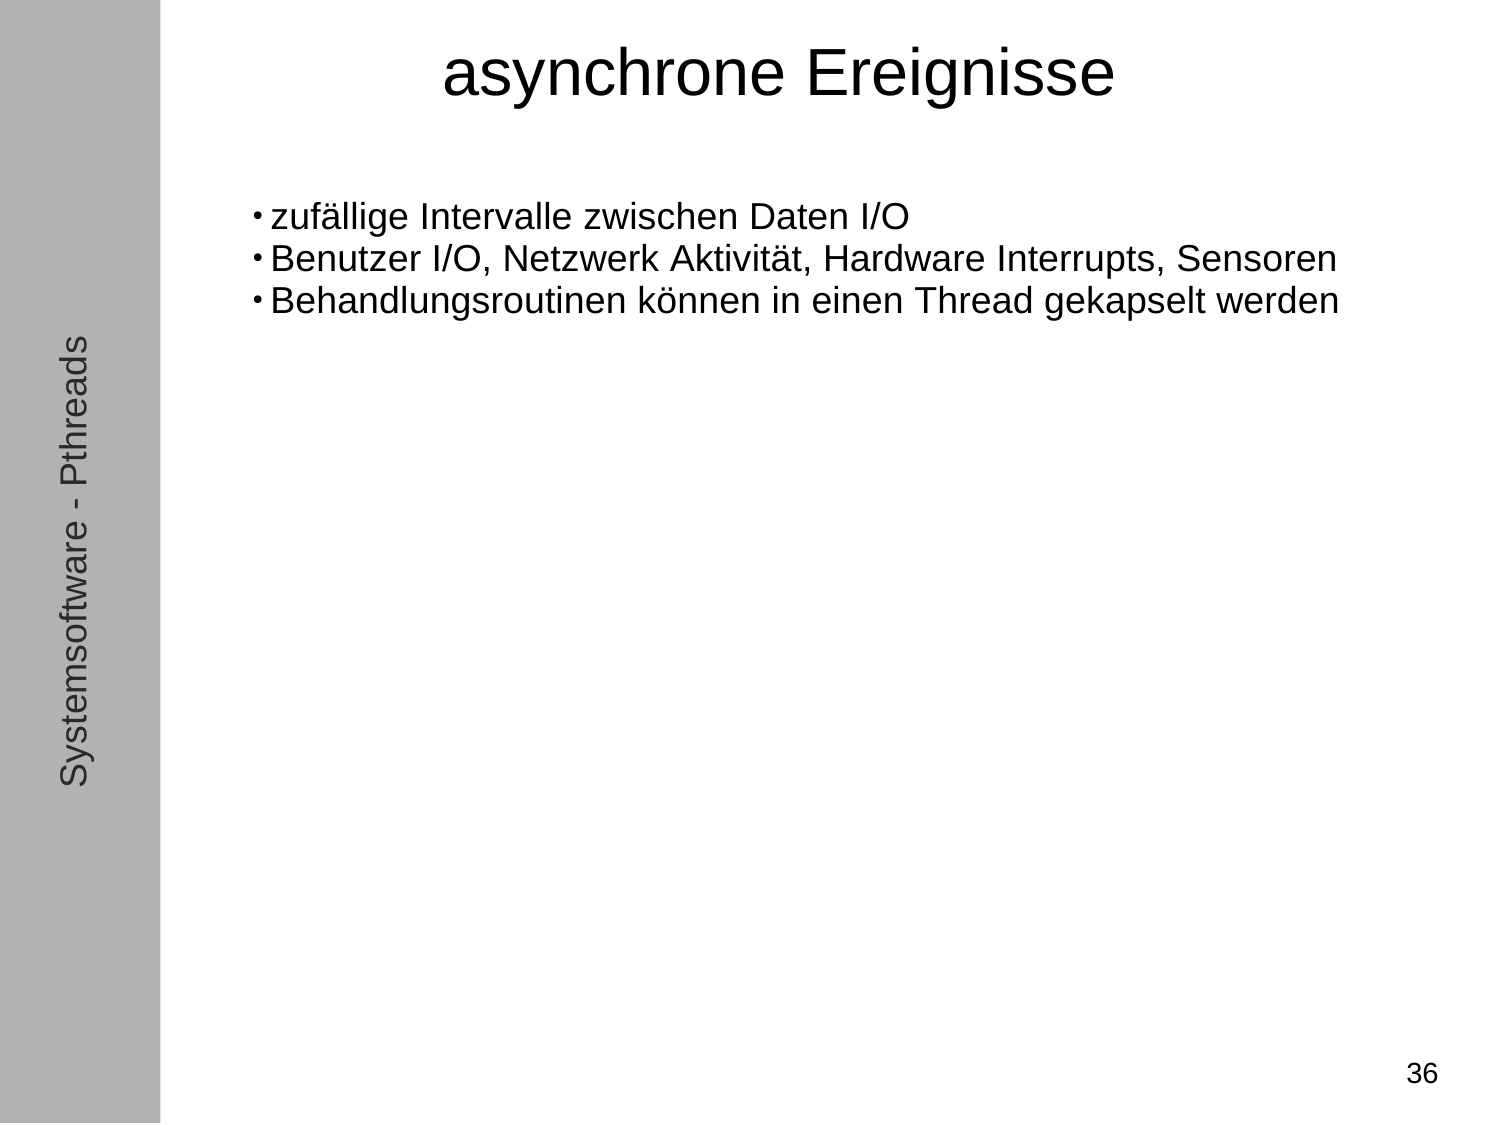

asynchrone Ereignisse
zufällige Intervalle zwischen Daten I/O
Benutzer I/O, Netzwerk Aktivität, Hardware Interrupts, Sensoren
Behandlungsroutinen können in einen Thread gekapselt werden
Systemsoftware - Pthreads